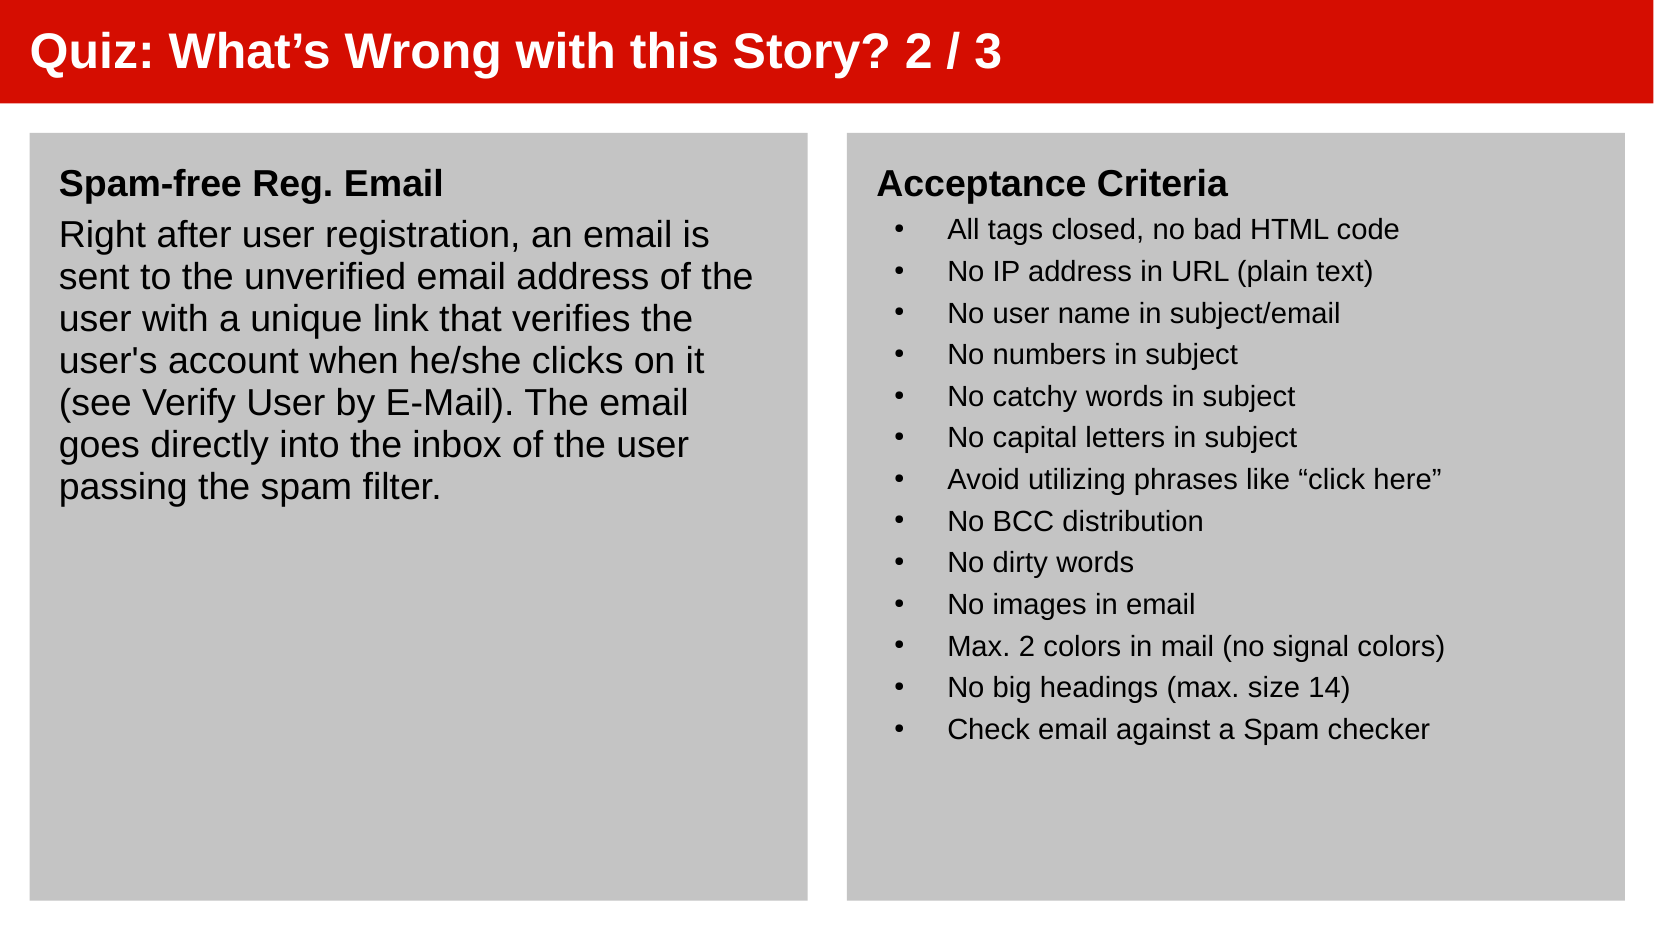

# Quiz: What’s Wrong with this Story? 2 / 3
Spam-free Reg. Email
Right after user registration, an email is sent to the unverified email address of the user with a unique link that verifies the user's account when he/she clicks on it (see Verify User by E-Mail). The email goes directly into the inbox of the user passing the spam filter.
Acceptance Criteria
All tags closed, no bad HTML code
No IP address in URL (plain text)
No user name in subject/email
No numbers in subject
No catchy words in subject
No capital letters in subject
Avoid utilizing phrases like “click here”
No BCC distribution
No dirty words
No images in email
Max. 2 colors in mail (no signal colors)
No big headings (max. size 14)
Check email against a Spam checker
The AMOS Project
50
© 2021 Dirk Riehle - Some Rights Reserved